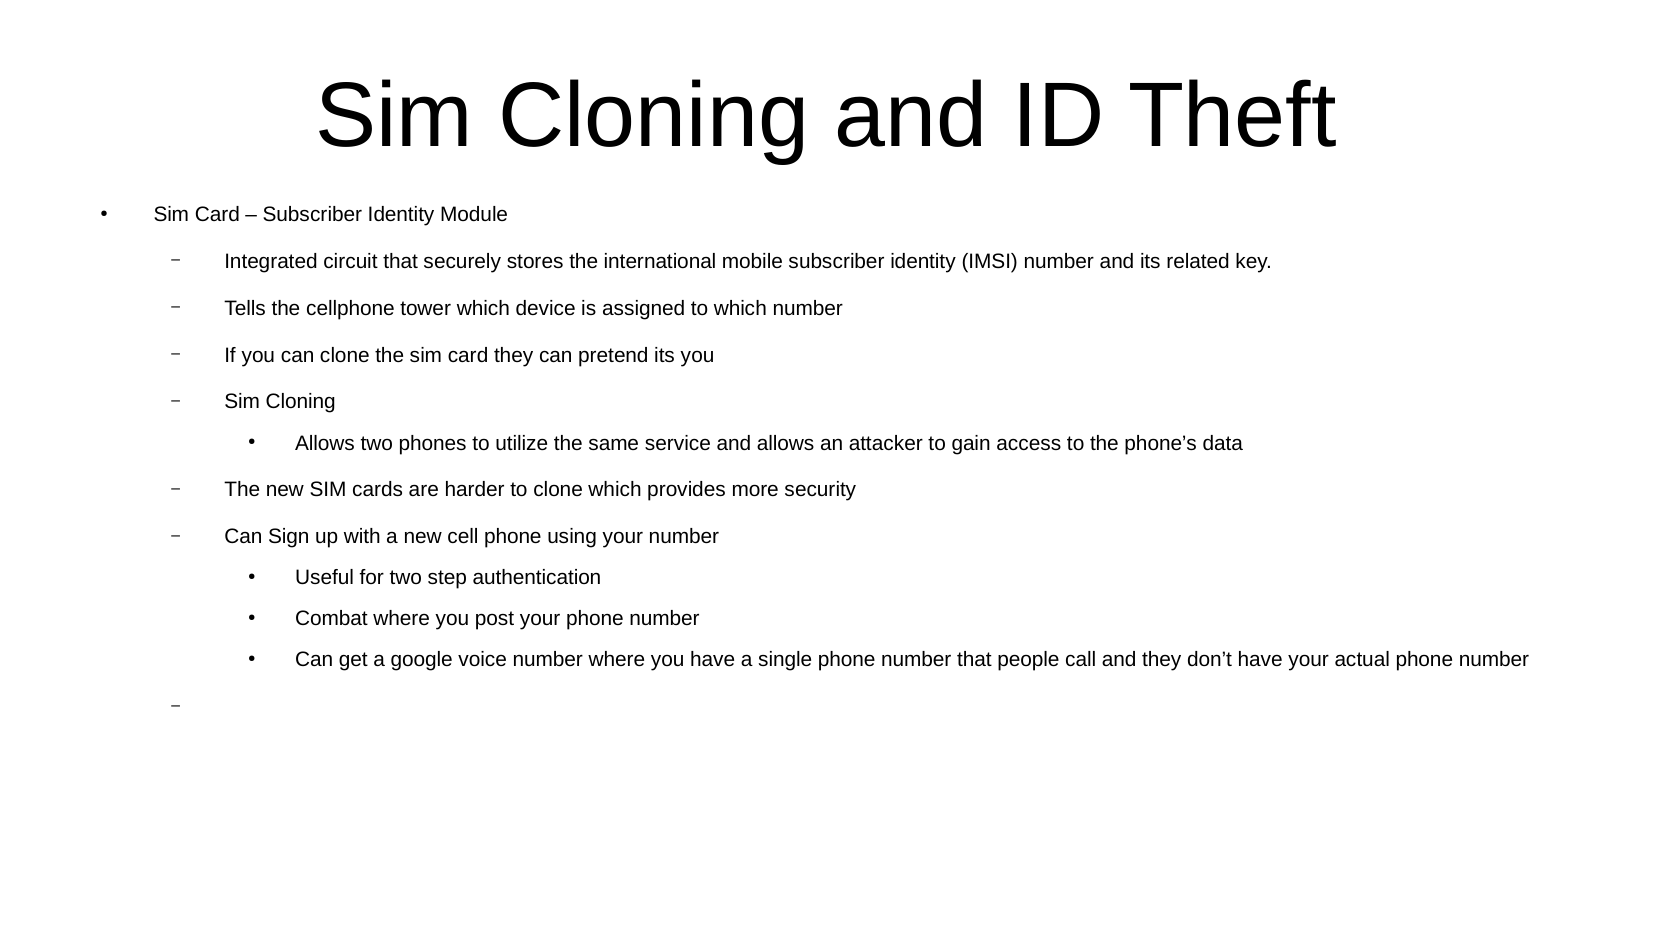

# Sim Cloning and ID Theft
Sim Card – Subscriber Identity Module
Integrated circuit that securely stores the international mobile subscriber identity (IMSI) number and its related key.
Tells the cellphone tower which device is assigned to which number
If you can clone the sim card they can pretend its you
Sim Cloning
Allows two phones to utilize the same service and allows an attacker to gain access to the phone’s data
The new SIM cards are harder to clone which provides more security
Can Sign up with a new cell phone using your number
Useful for two step authentication
Combat where you post your phone number
Can get a google voice number where you have a single phone number that people call and they don’t have your actual phone number